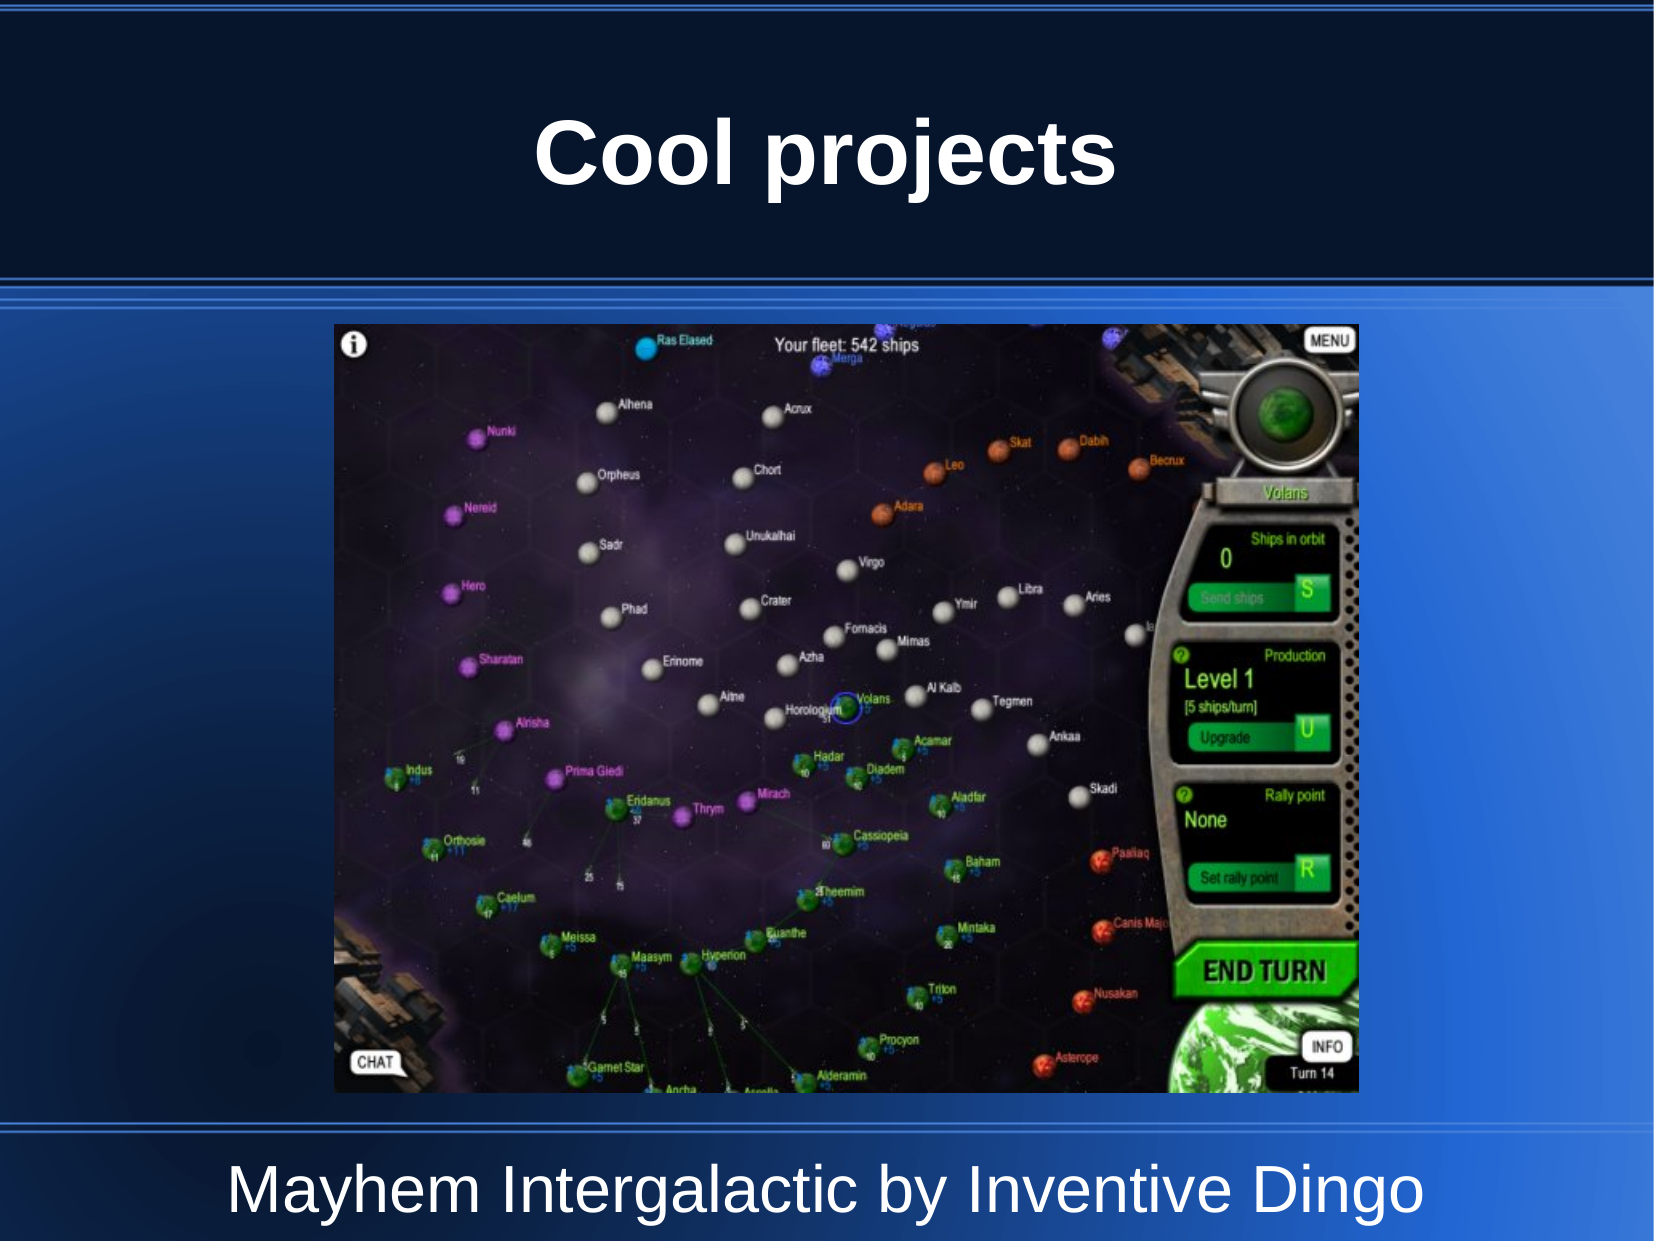

# Cool projects
Mayhem Intergalactic by Inventive Dingo